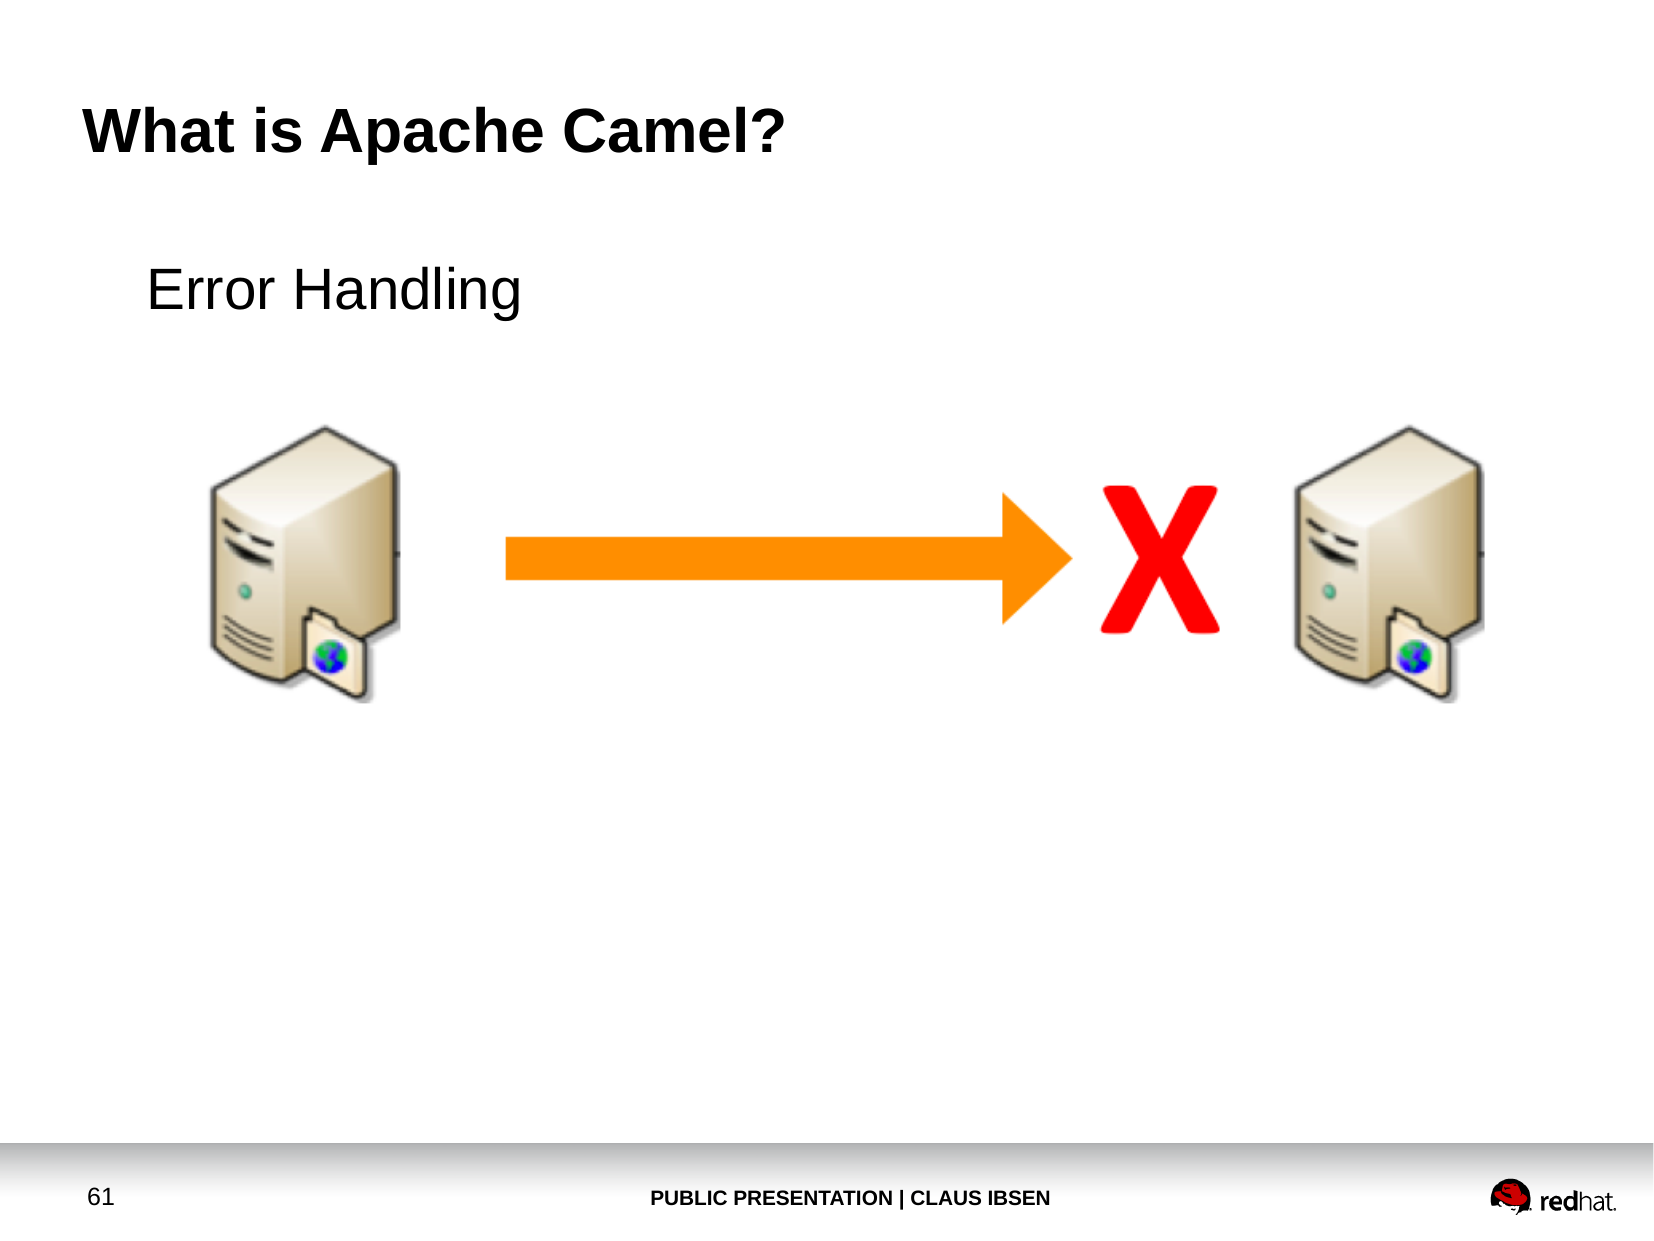

# What is Apache Camel?
Error Handling